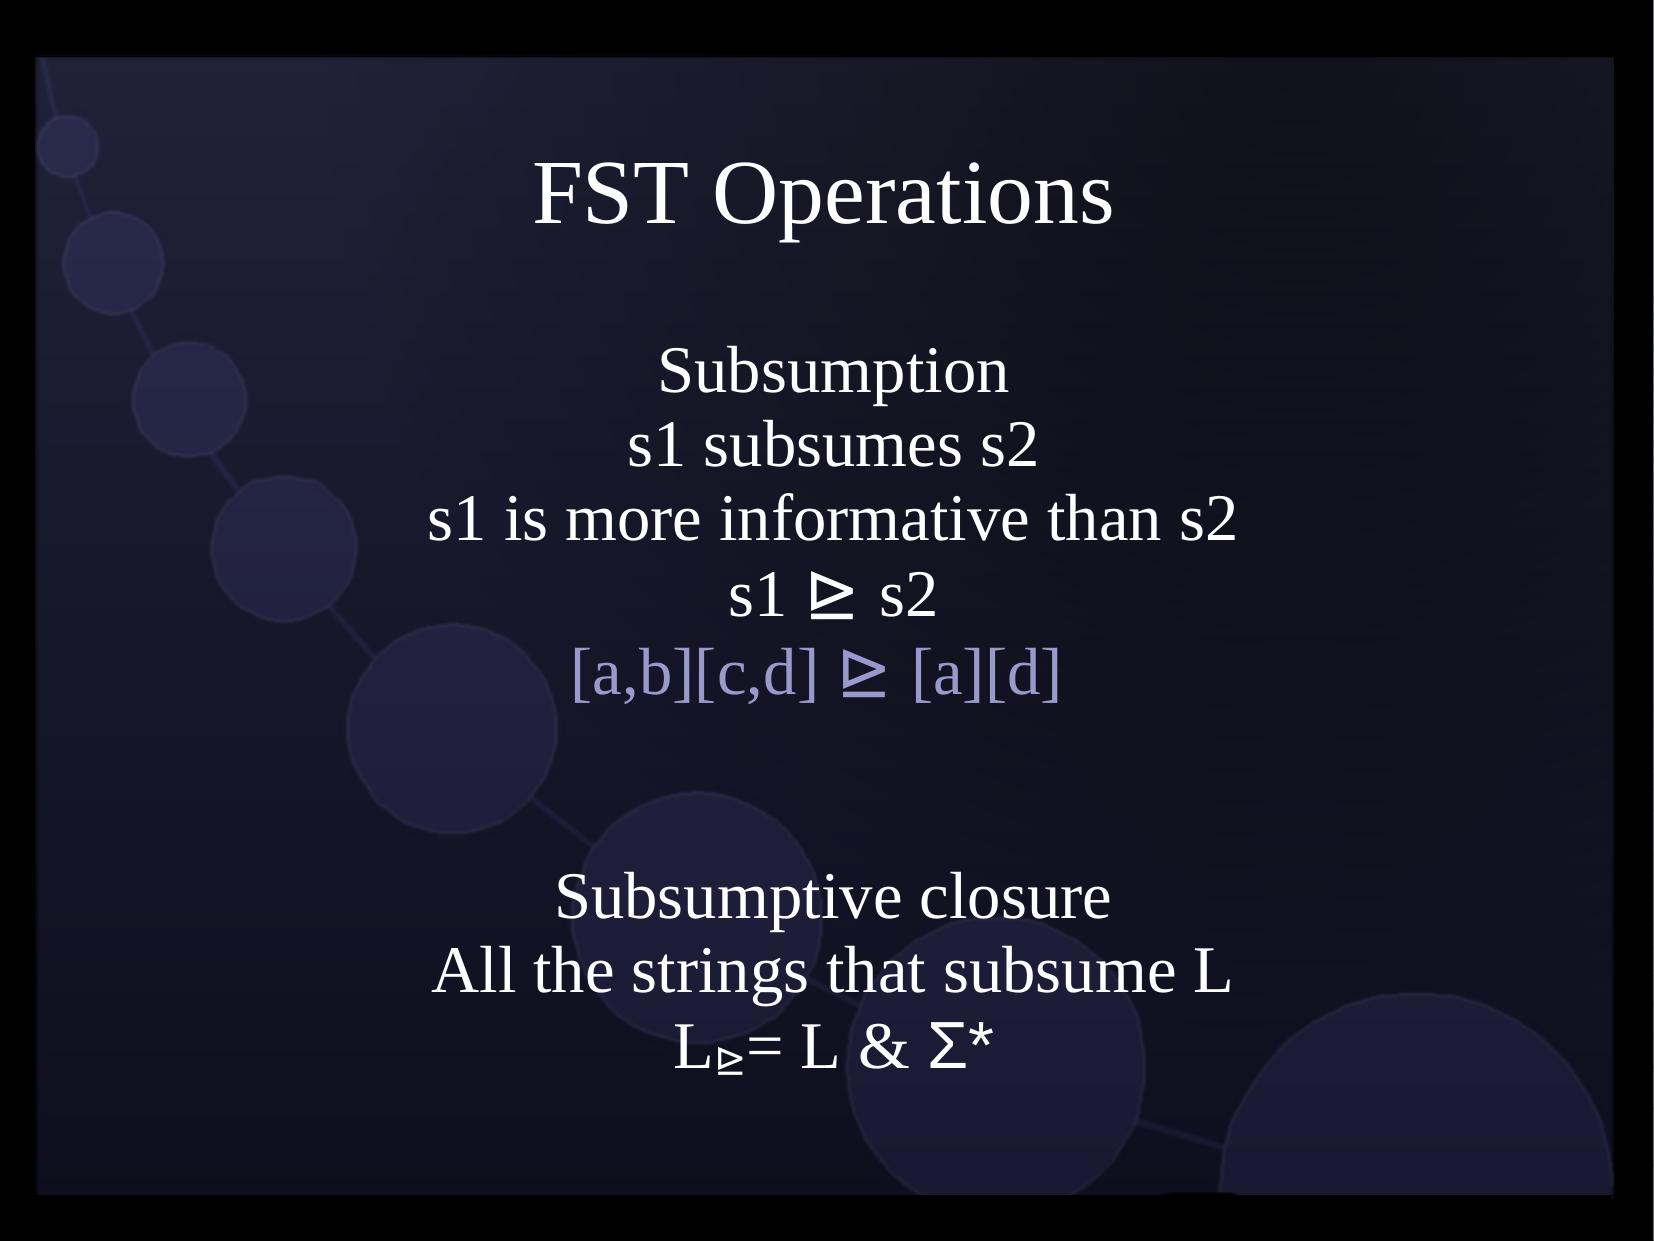

# FST Operations
Subsumption
s1 subsumes s2
s1 is more informative than s2
s1 ⊵ s2
[a,b][c,d] ⊵ [a][d]
Subsumptive closure
All the strings that subsume L
L⊵= L & Σ*